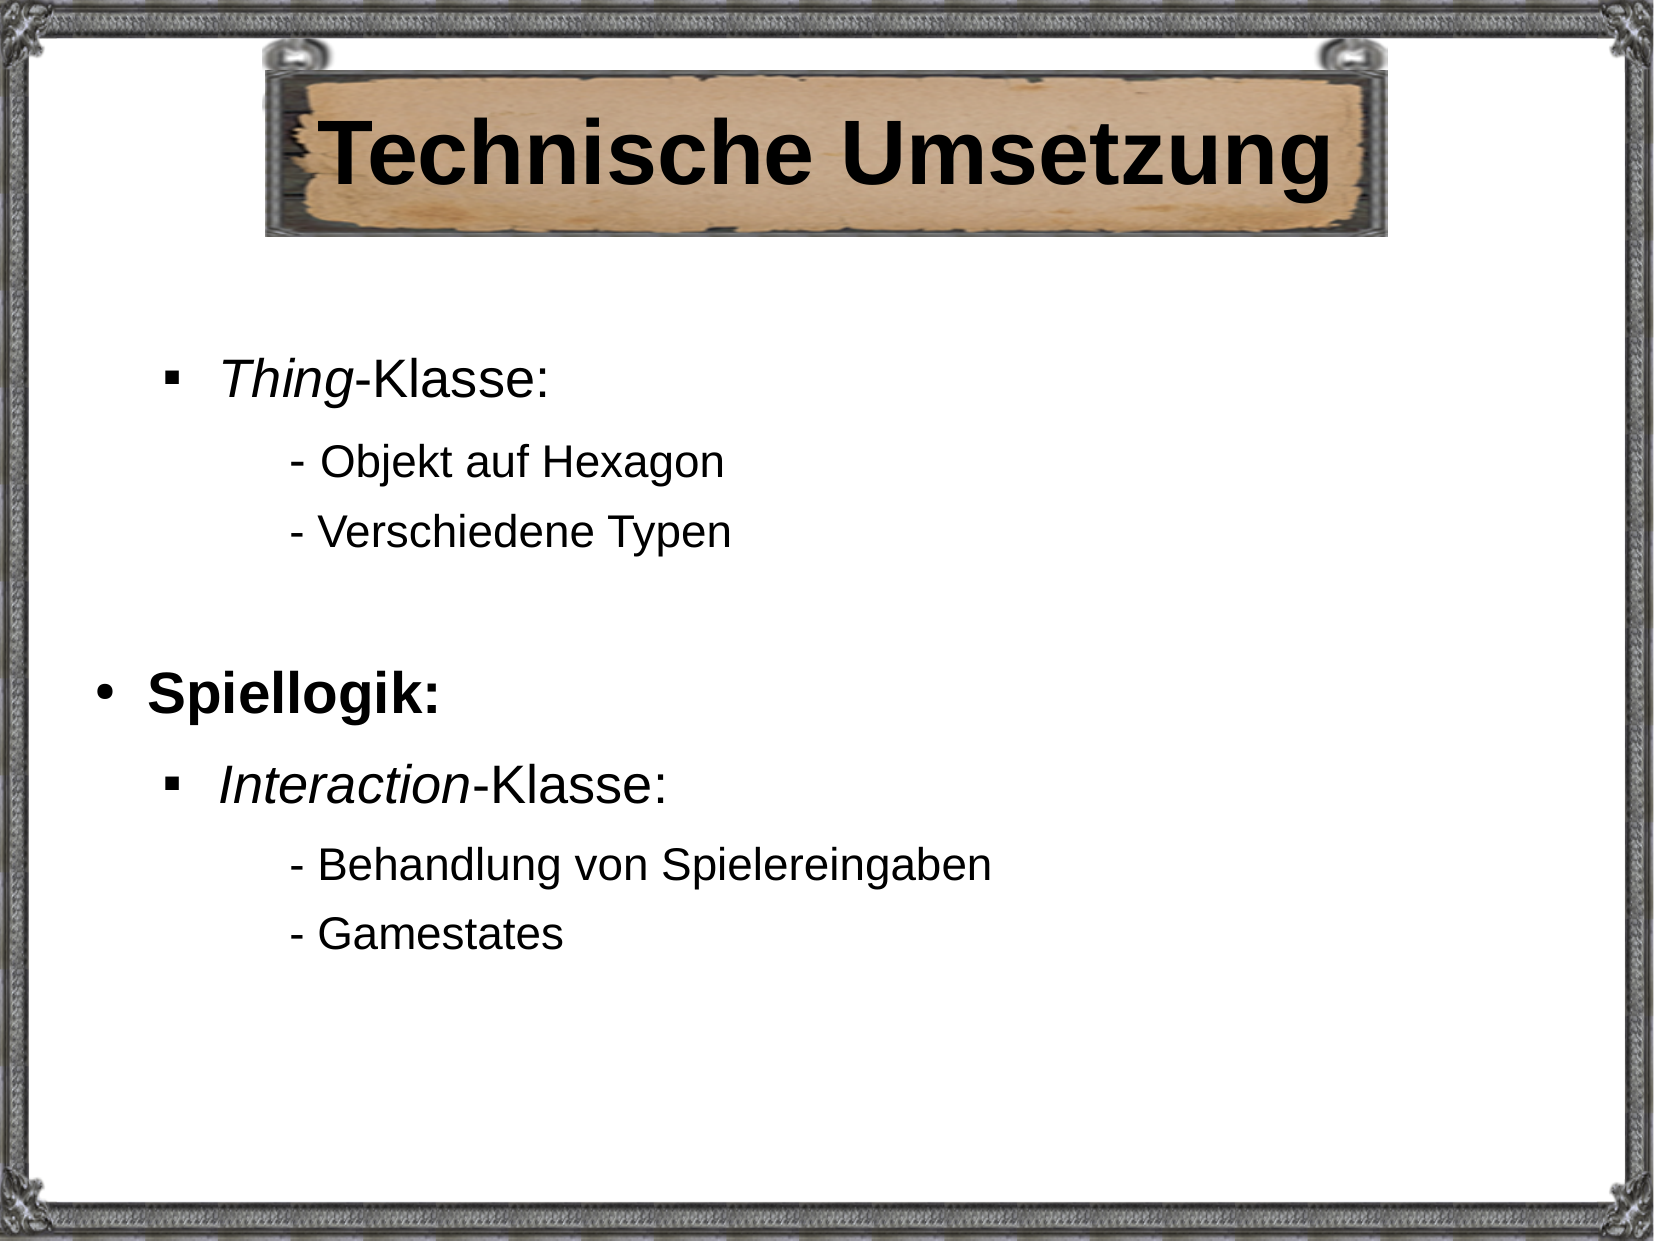

# Technische Umsetzung
Thing-Klasse:
- Objekt auf Hexagon
- Verschiedene Typen
Spiellogik:
Interaction-Klasse:
- Behandlung von Spielereingaben
- Gamestates